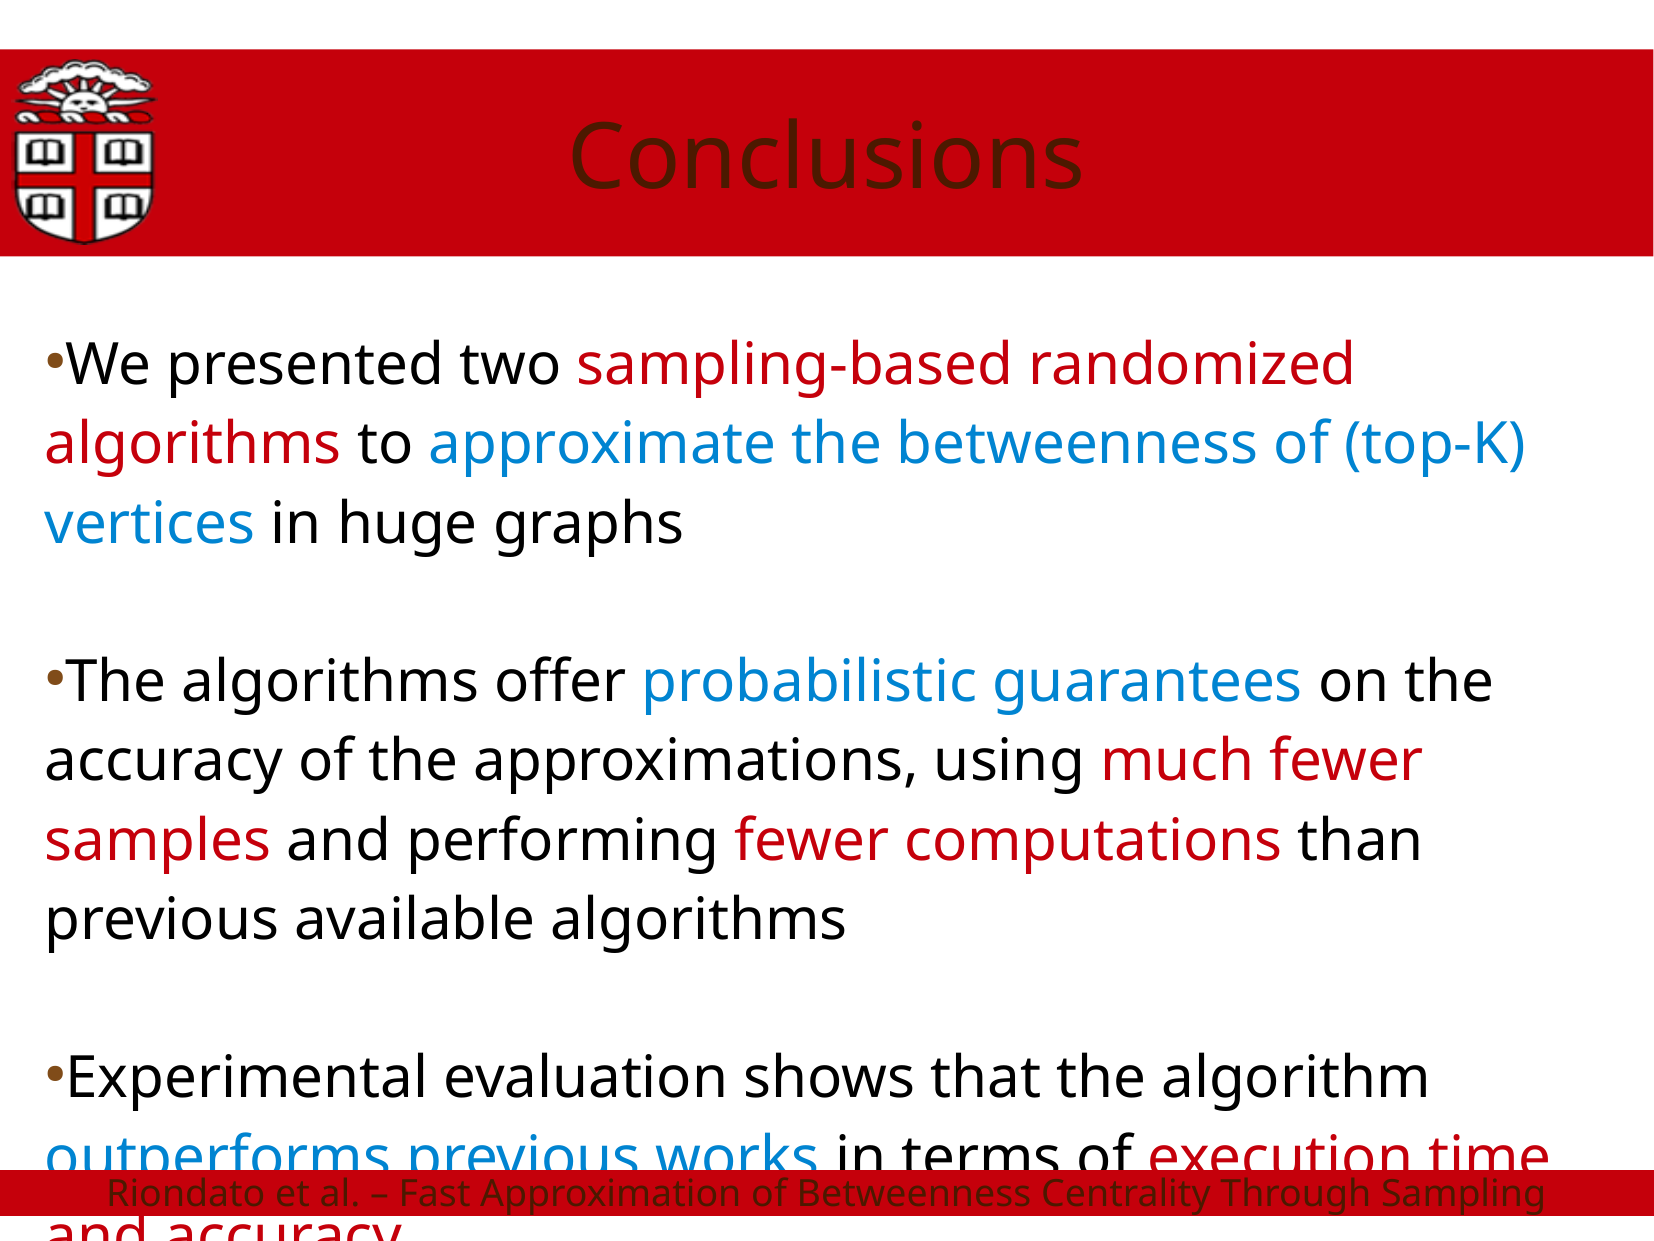

# Conclusions
We presented two sampling-based randomized algorithms to approximate the betweenness of (top-K) vertices in huge graphs
The algorithms offer probabilistic guarantees on the accuracy of the approximations, using much fewer samples and performing fewer computations than previous available algorithms
Experimental evaluation shows that the algorithm outperforms previous works in terms of execution time and accuracy
Riondato et al. – Fast Approximation of Betweenness Centrality Through Sampling